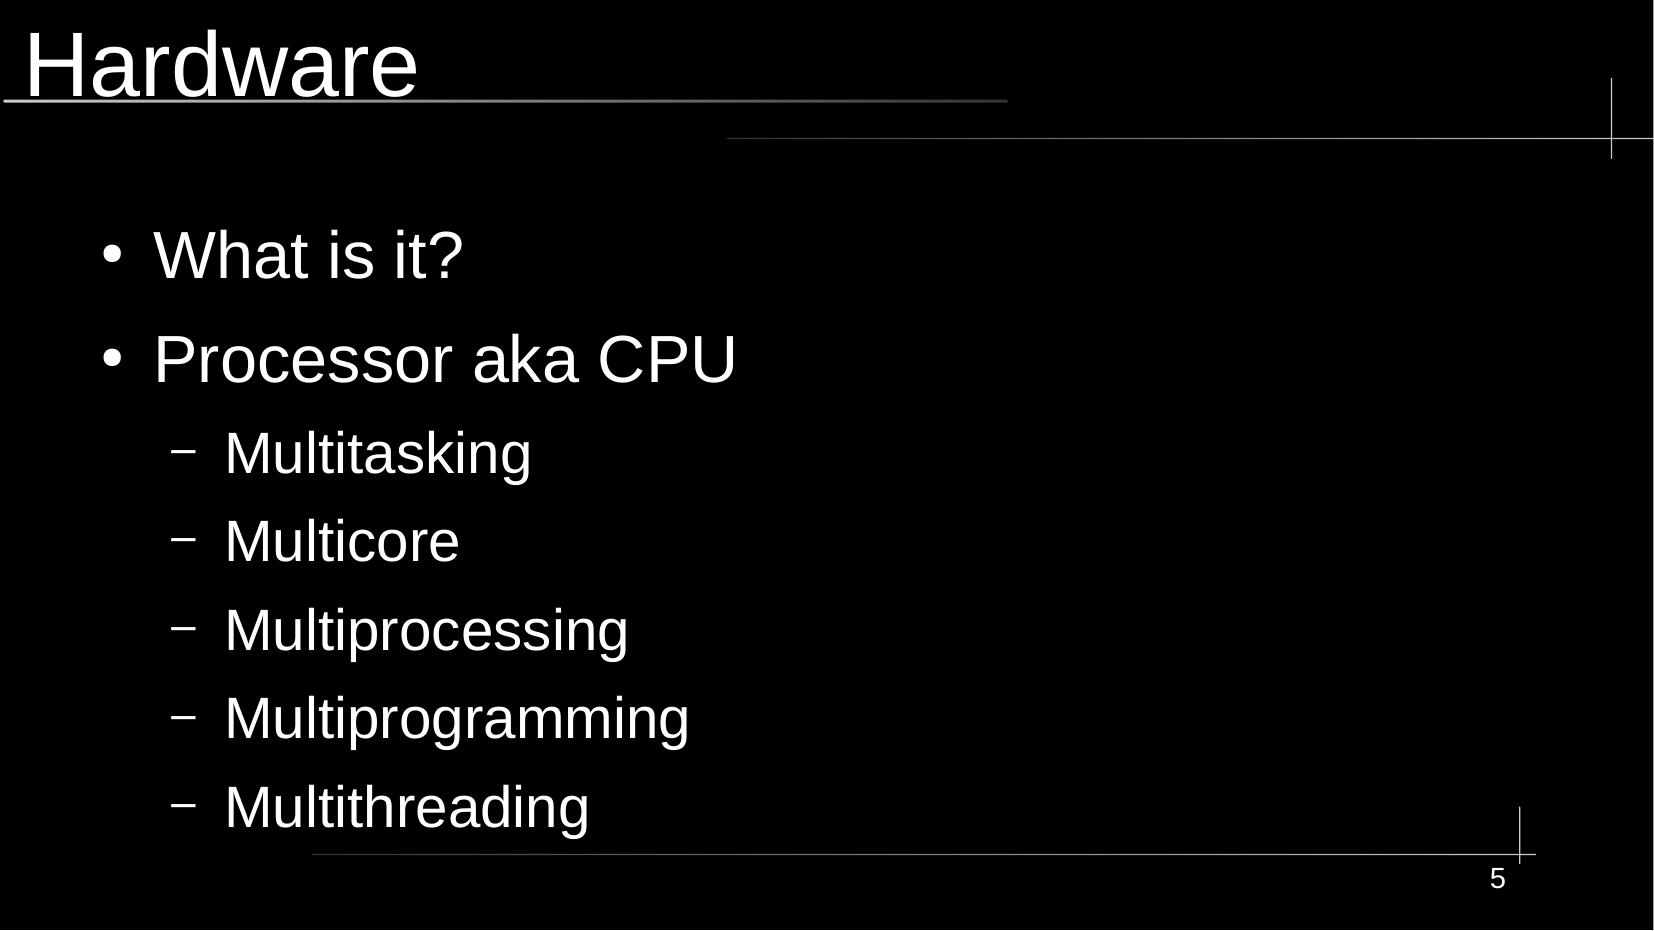

# Hardware
What is it?
Processor aka CPU
Multitasking
Multicore
Multiprocessing
Multiprogramming
Multithreading
5